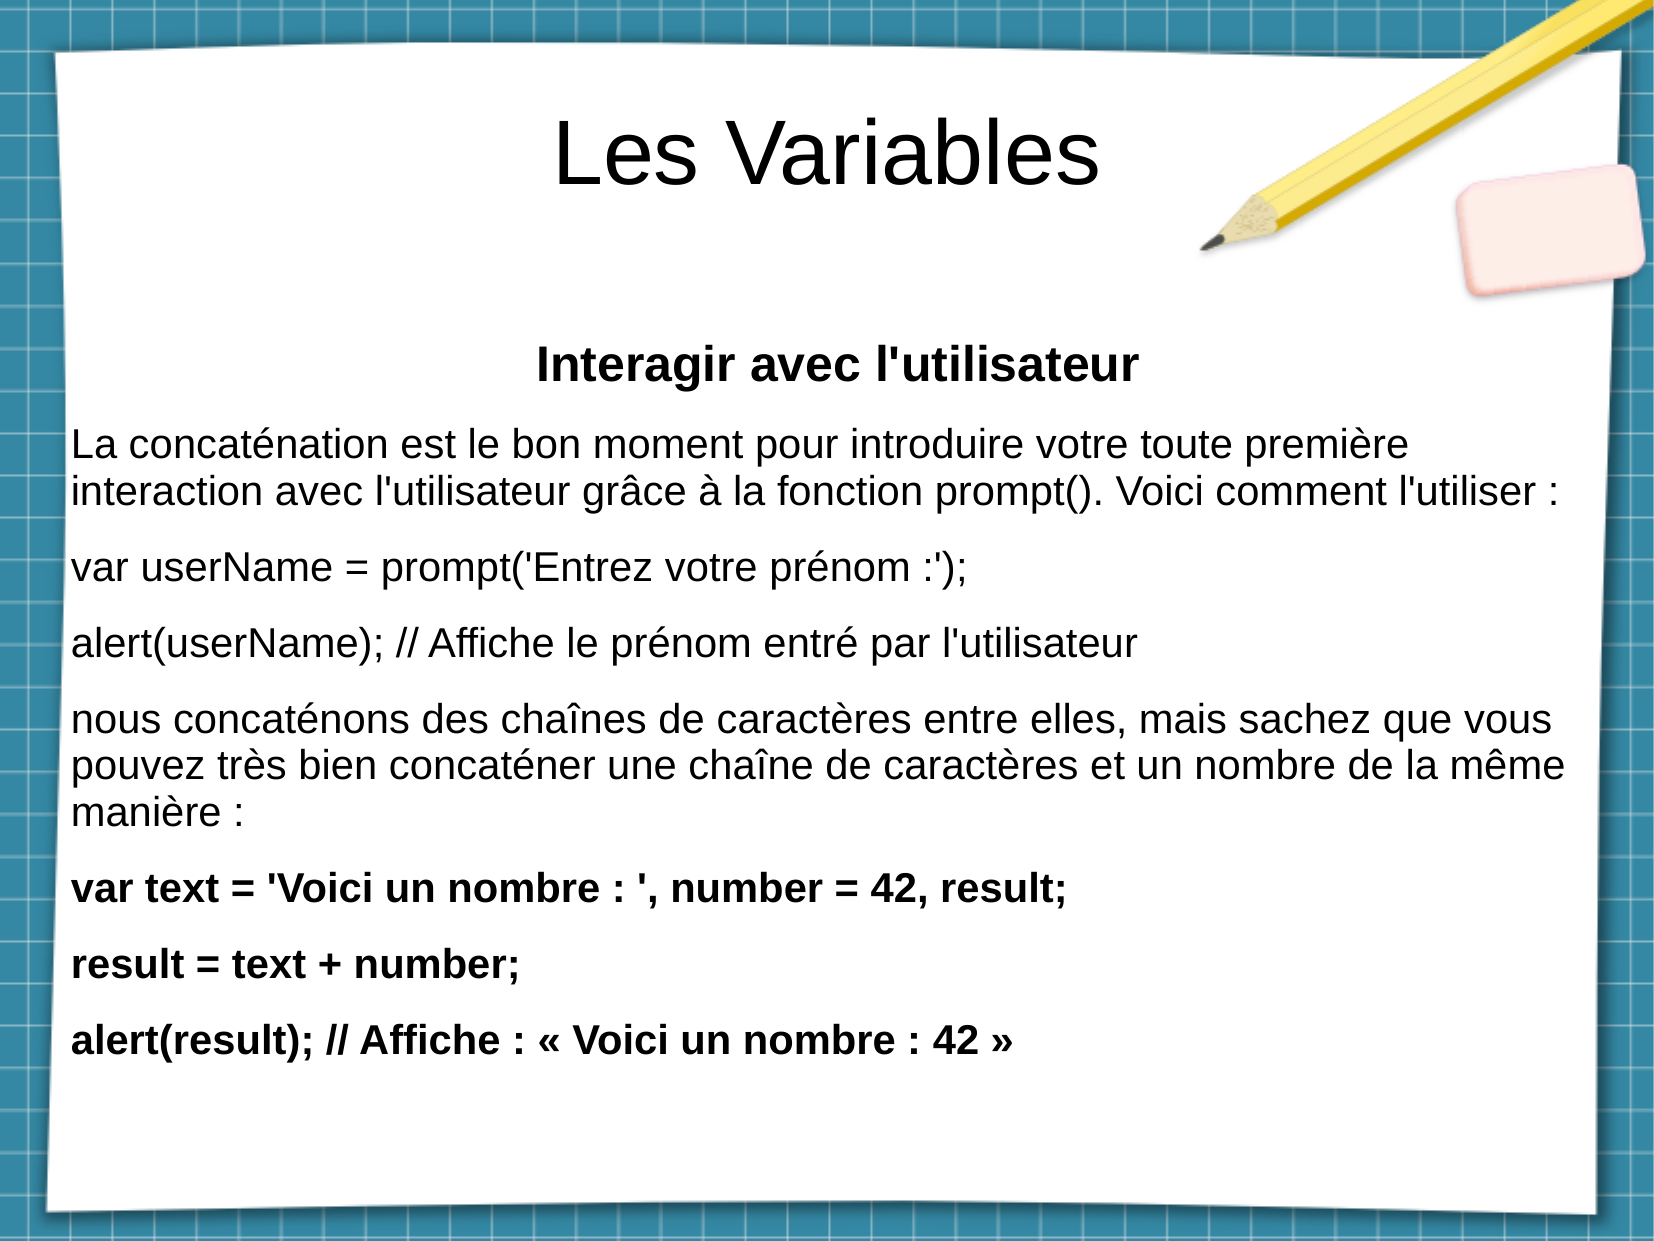

# Les Variables
Interagir avec l'utilisateur
La concaténation est le bon moment pour introduire votre toute première interaction avec l'utilisateur grâce à la fonction prompt(). Voici comment l'utiliser :
var userName = prompt('Entrez votre prénom :');
alert(userName); // Affiche le prénom entré par l'utilisateur
nous concaténons des chaînes de caractères entre elles, mais sachez que vous pouvez très bien concaténer une chaîne de caractères et un nombre de la même manière :
var text = 'Voici un nombre : ', number = 42, result;
result = text + number;
alert(result); // Affiche : « Voici un nombre : 42 »